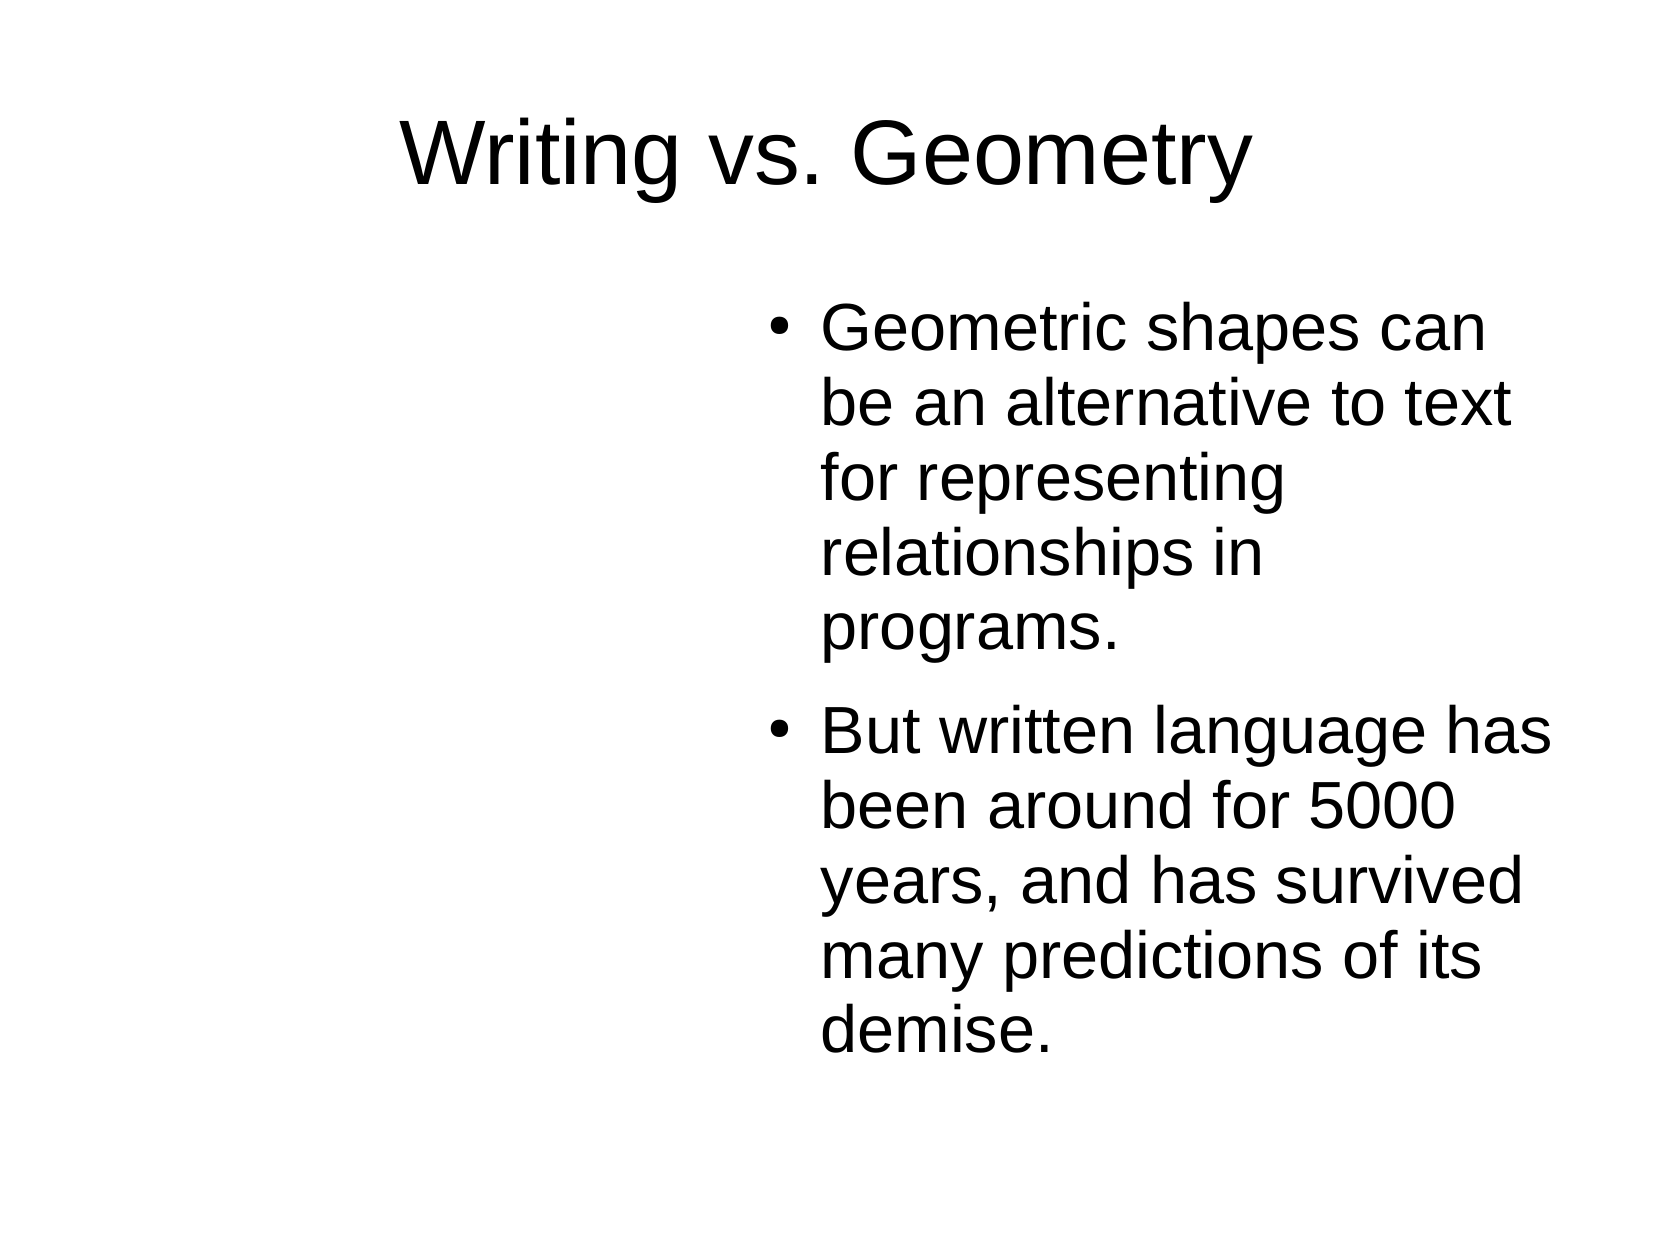

# Writing vs. Geometry
Geometric shapes can be an alternative to text for representing relationships in programs.
But written language has been around for 5000 years, and has survived many predictions of its demise.